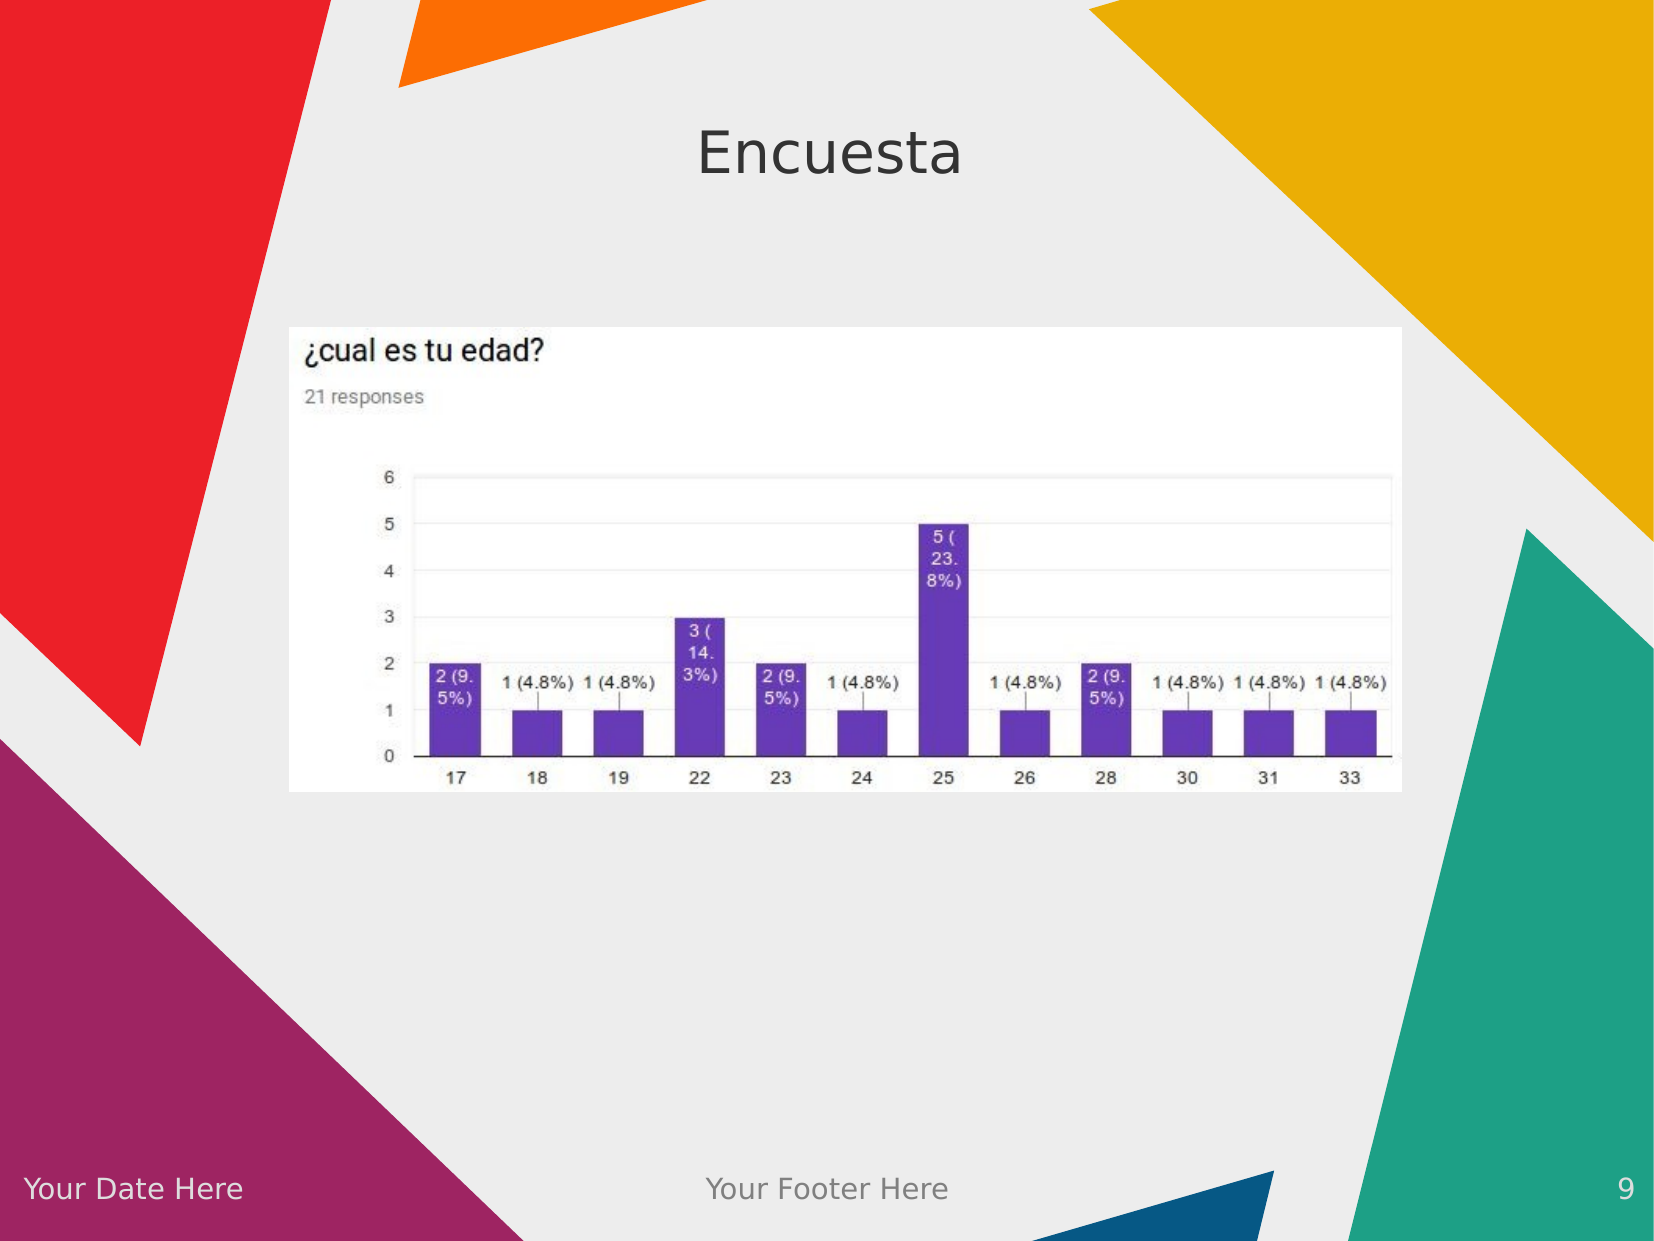

# Encuesta
Your Date Here
Your Footer Here
9